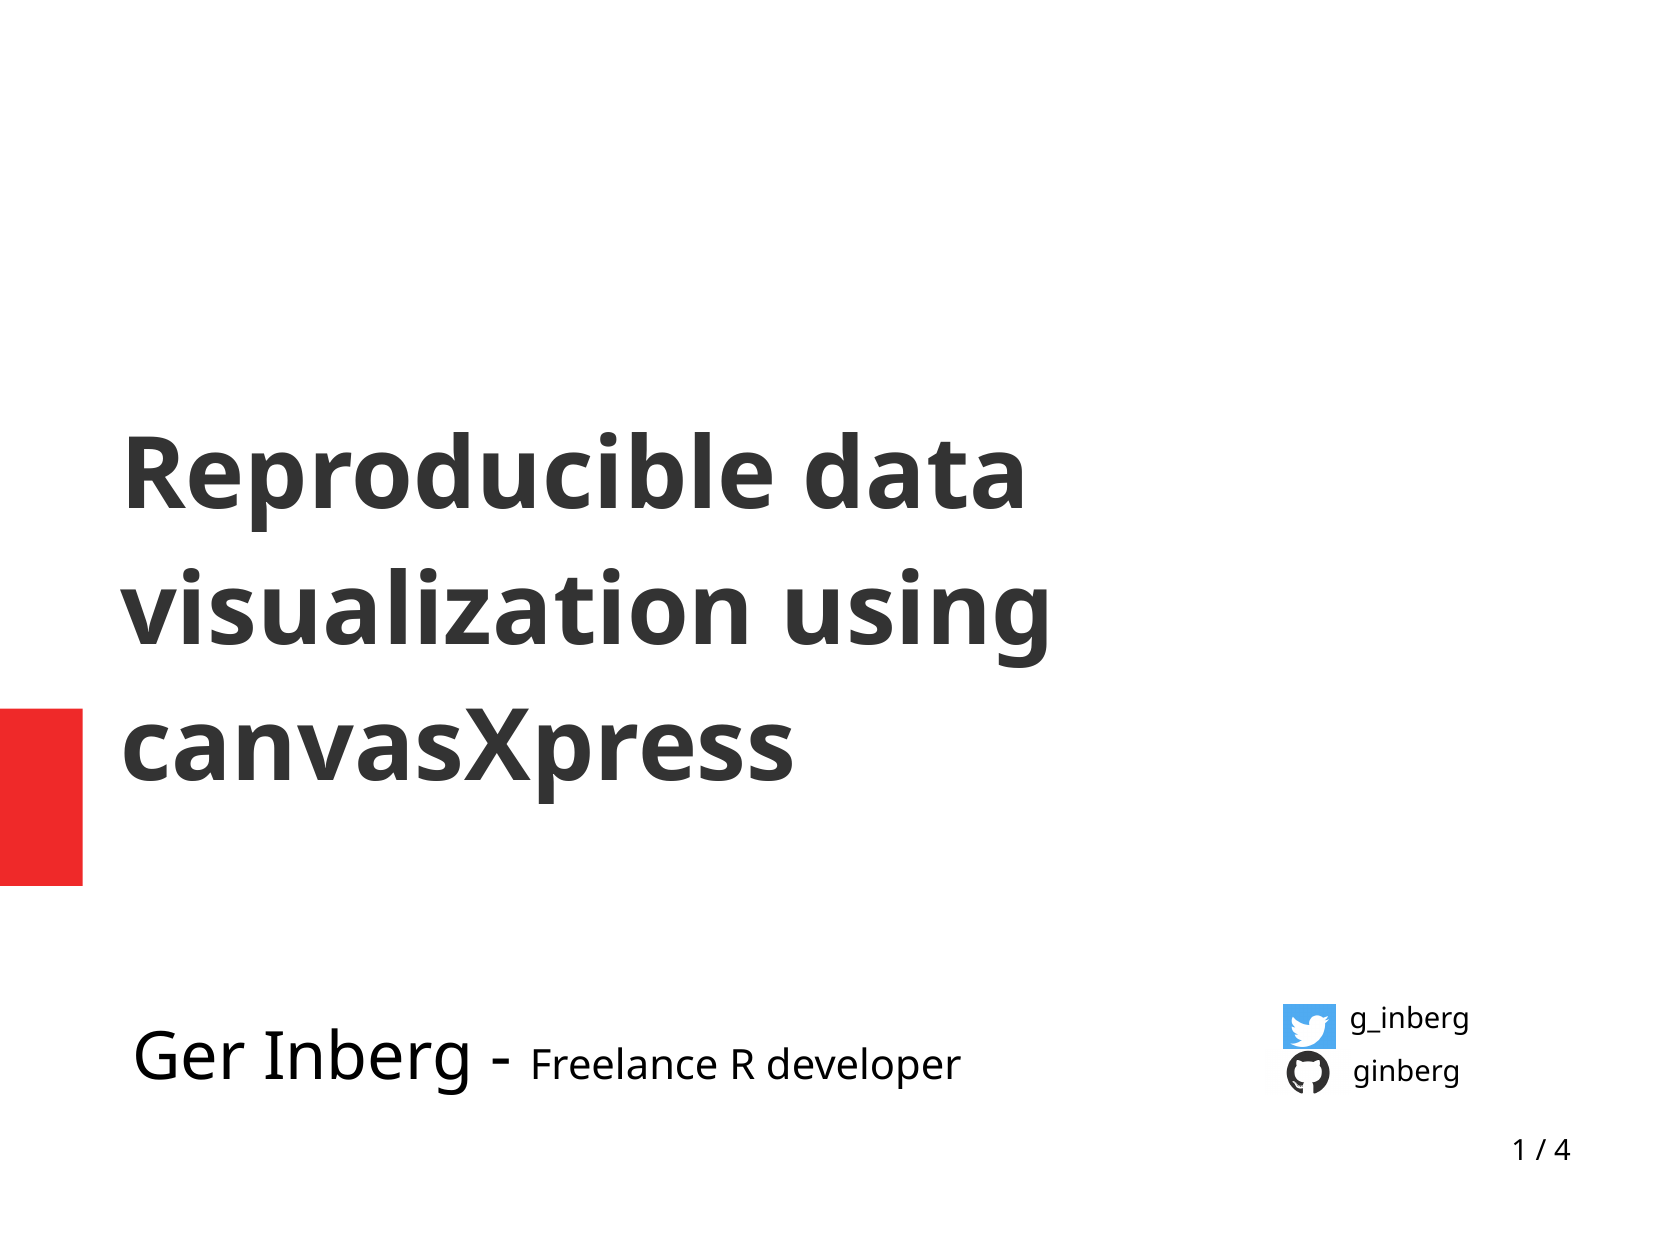

# Reproducible data visualization using canvasXpress
g_inberg
 ginberg
Ger Inberg - Freelance R developer
1